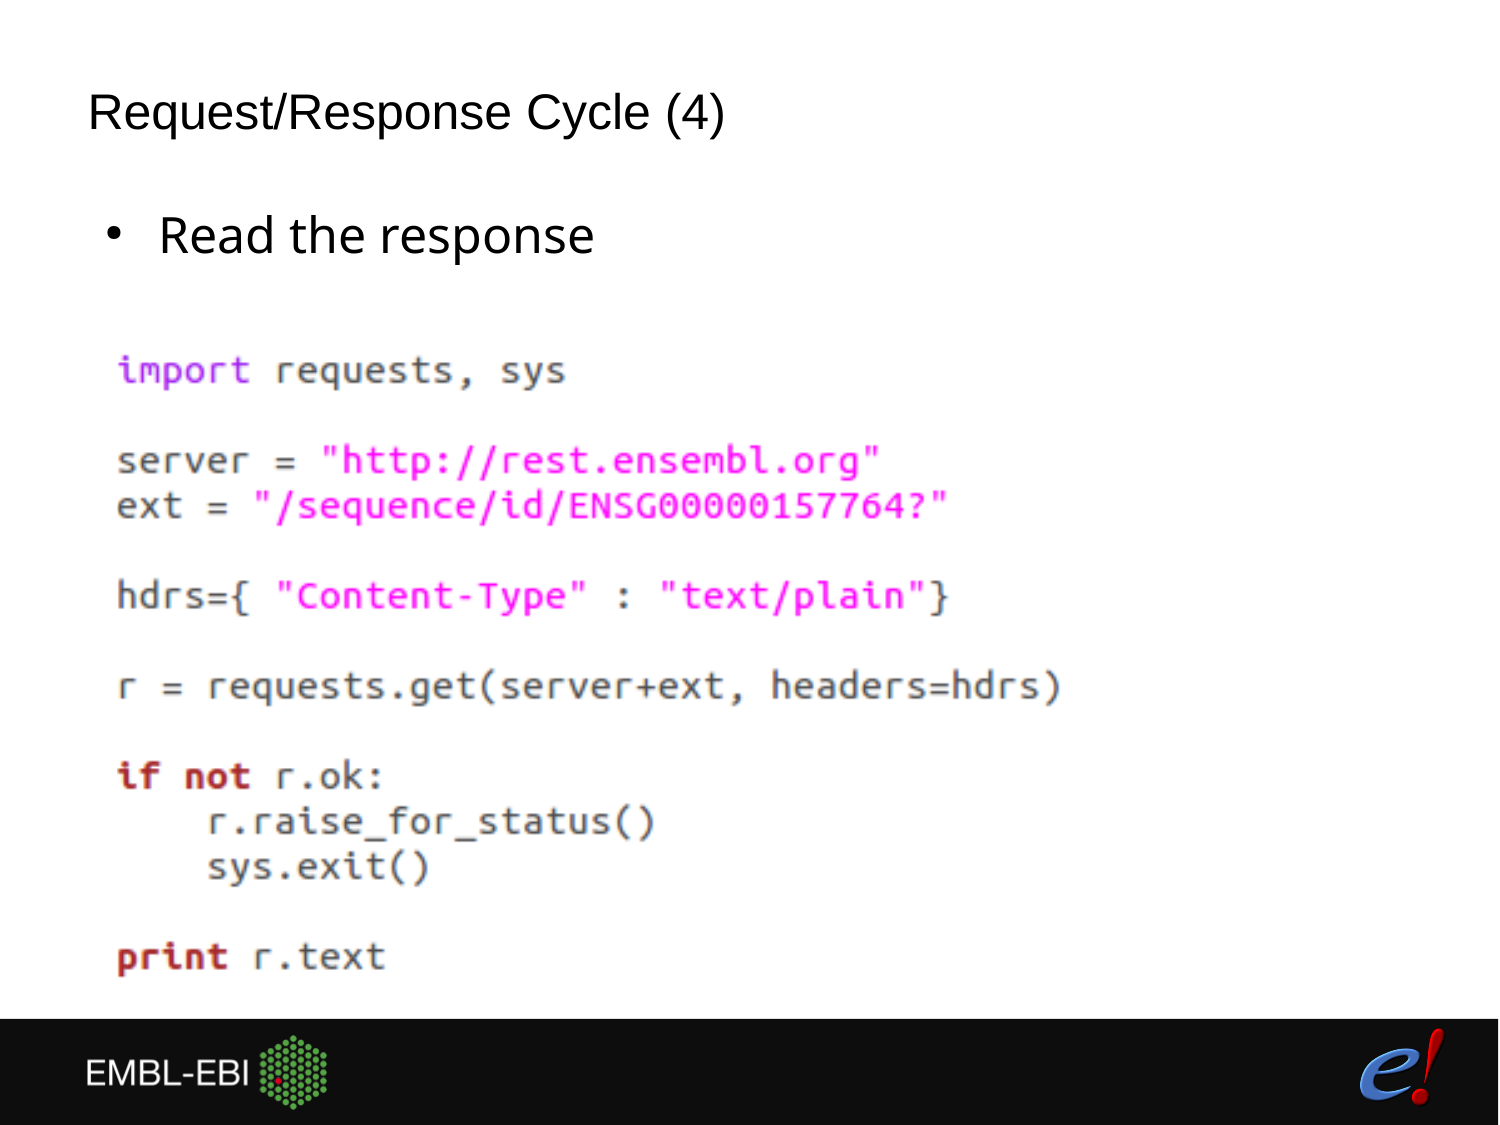

# Request/Response Cycle (4)
Read the response